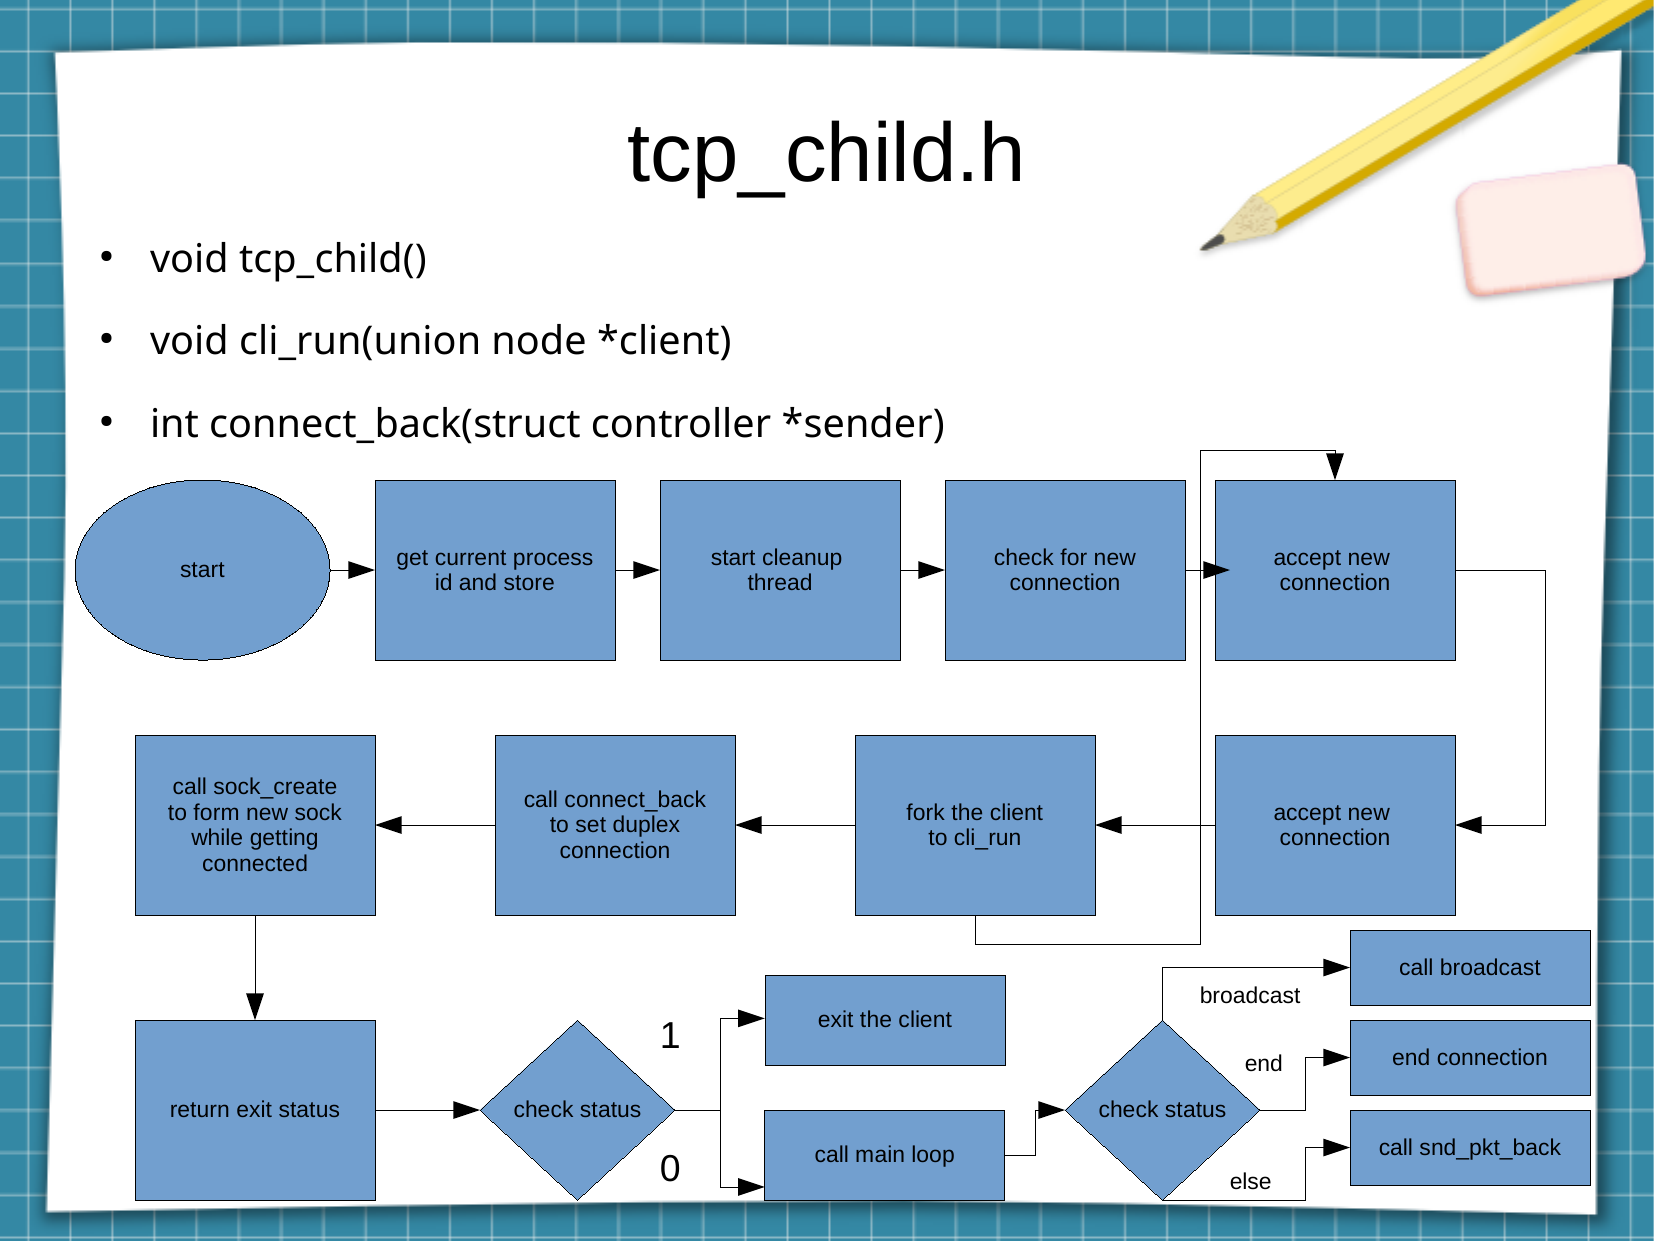

# tcp_child.h
void tcp_child()
void cli_run(union node *client)
int connect_back(struct controller *sender)
start
get current process
id and store
start cleanup
thread
check for new
connection
accept new
connection
call sock_create
to form new sock
while getting
connected
call connect_back
to set duplex
connection
fork the client
to cli_run
accept new
connection
call broadcast
exit the client
broadcast
1
return exit status
check status
check status
end connection
end
call main loop
call snd_pkt_back
0
else